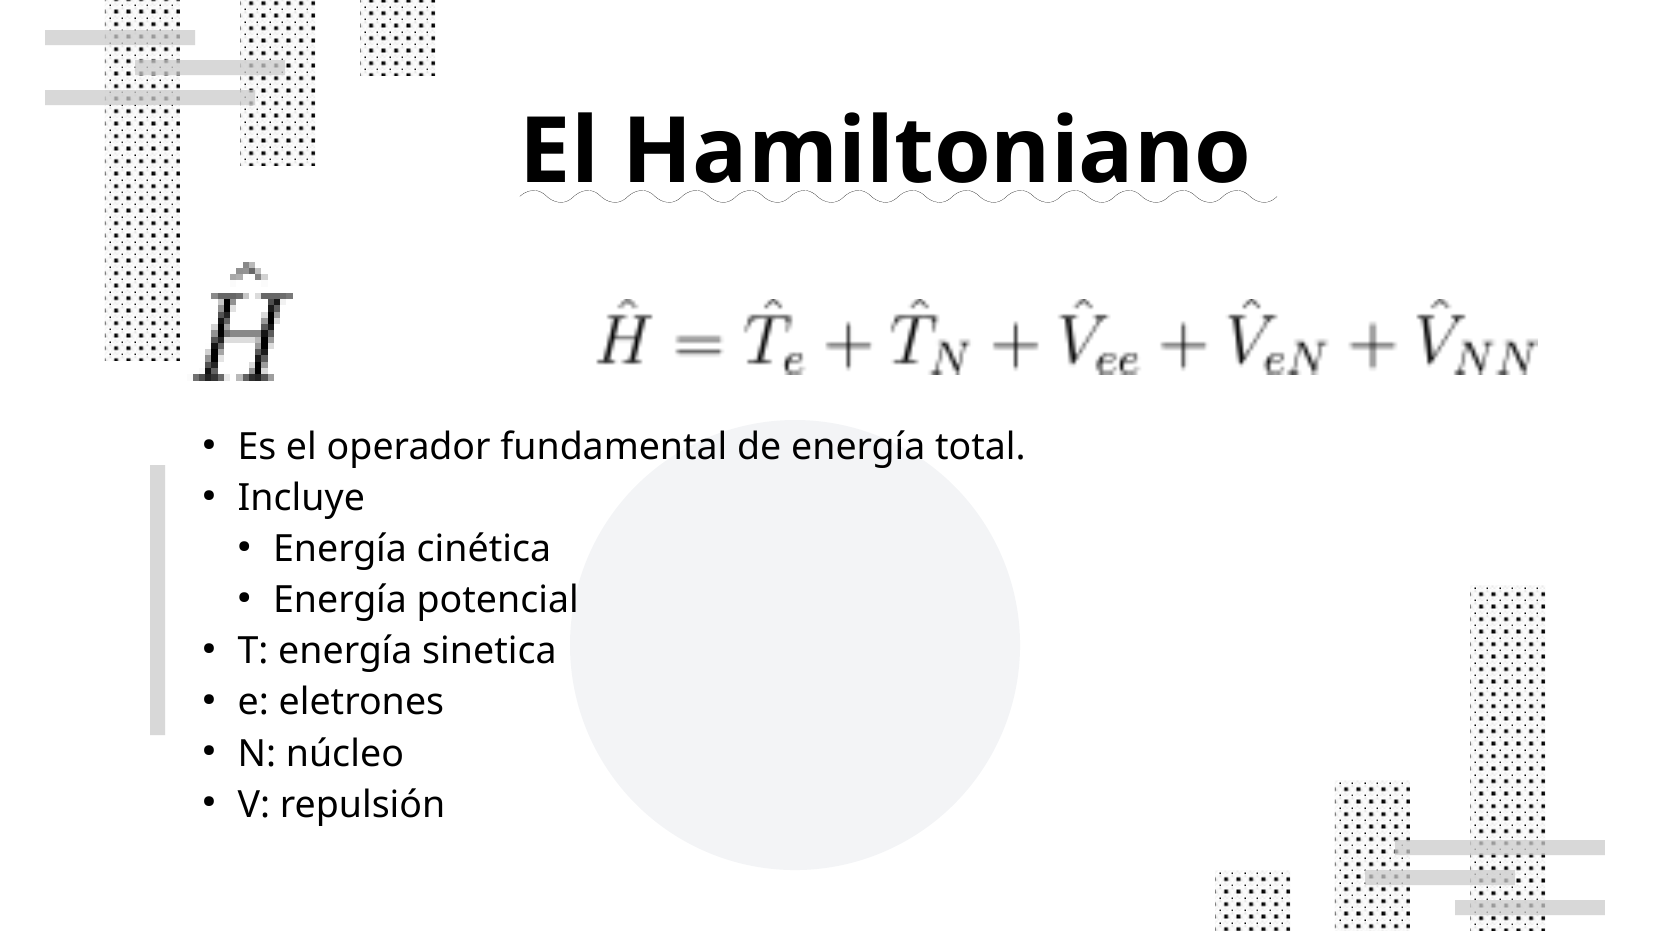

# El Hamiltoniano
Es el operador fundamental de energía total.
Incluye
Energía cinética
Energía potencial
T: energía sinetica
e: eletrones
N: núcleo
V: repulsión